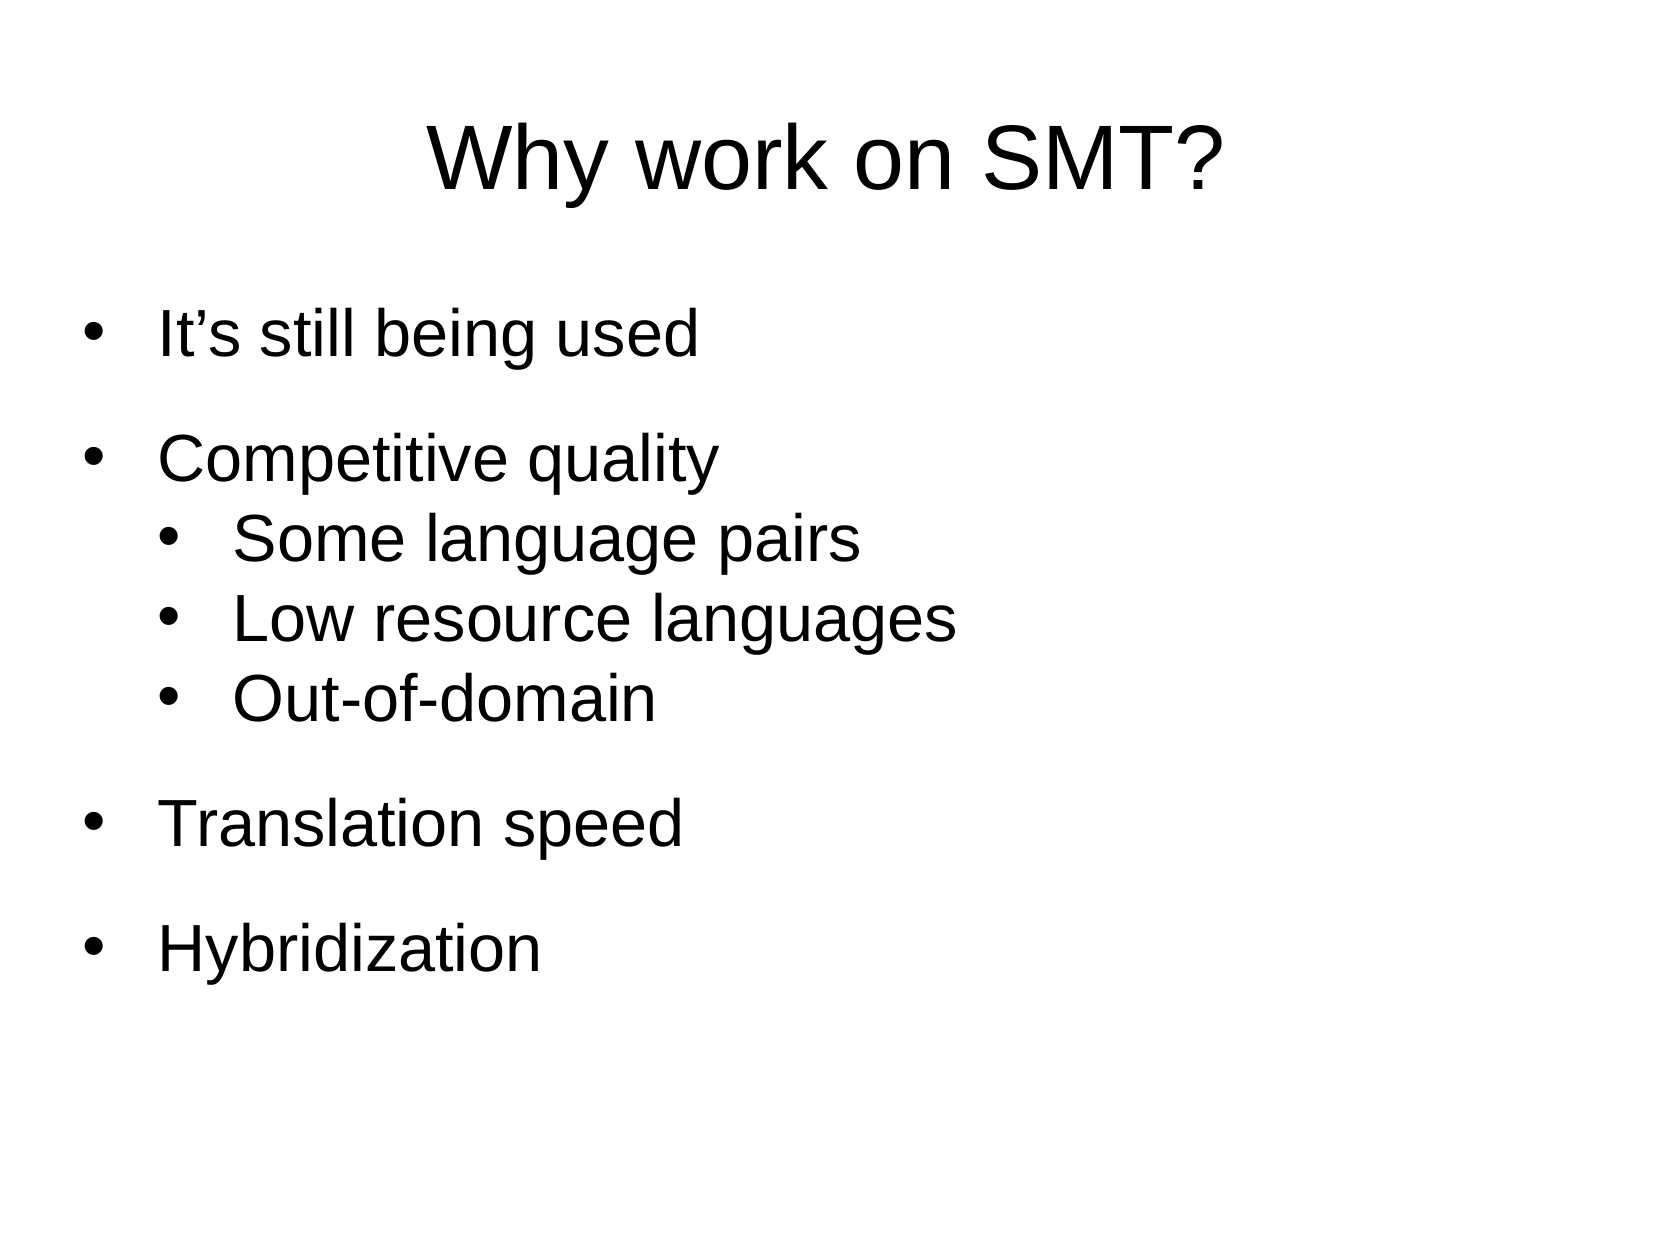

Why work on SMT?
It’s still being used
Competitive quality
Some language pairs
Low resource languages
Out-of-domain
Translation speed
Hybridization